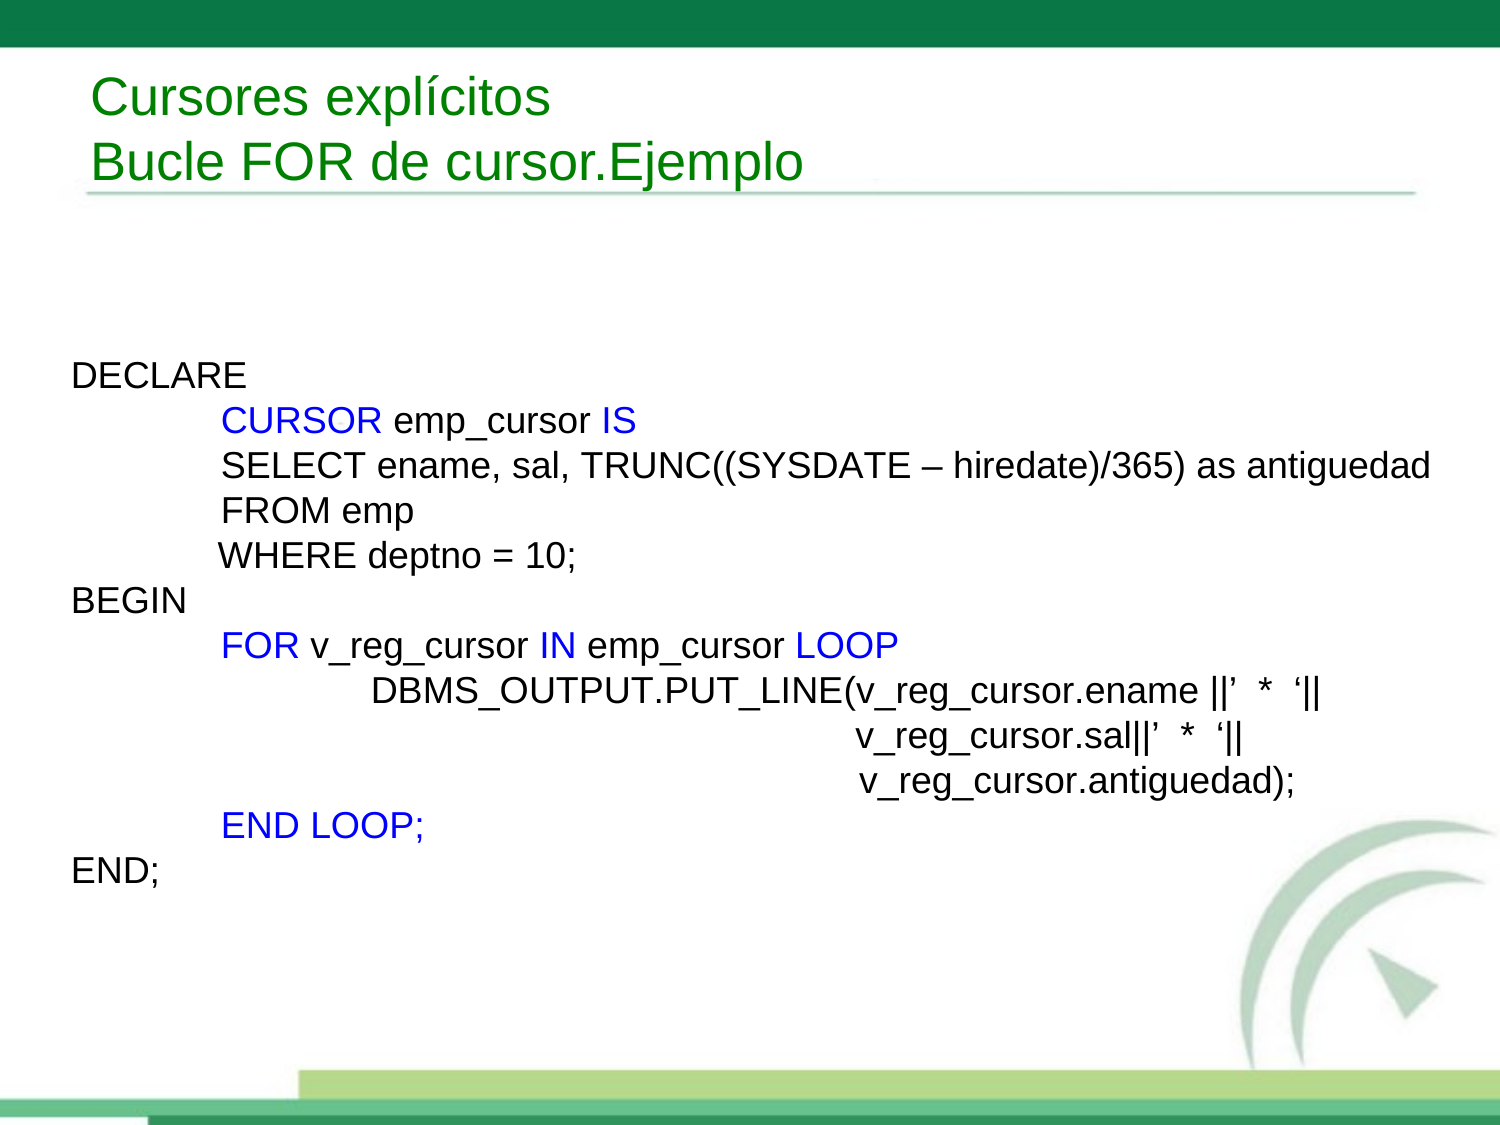

# Cursores explícitos Bucle FOR de cursor.Ejemplo
DECLARE
	CURSOR emp_cursor IS
	SELECT ename, sal, TRUNC((SYSDATE – hiredate)/365) as antiguedad
 	FROM emp
 WHERE deptno = 10;
BEGIN
	FOR v_reg_cursor IN emp_cursor LOOP
		DBMS_OUTPUT.PUT_LINE(v_reg_cursor.ename ||’ * ‘|| v_reg_cursor.sal||’ * ‘|| 						 v_reg_cursor.antiguedad);
	END LOOP;
END;